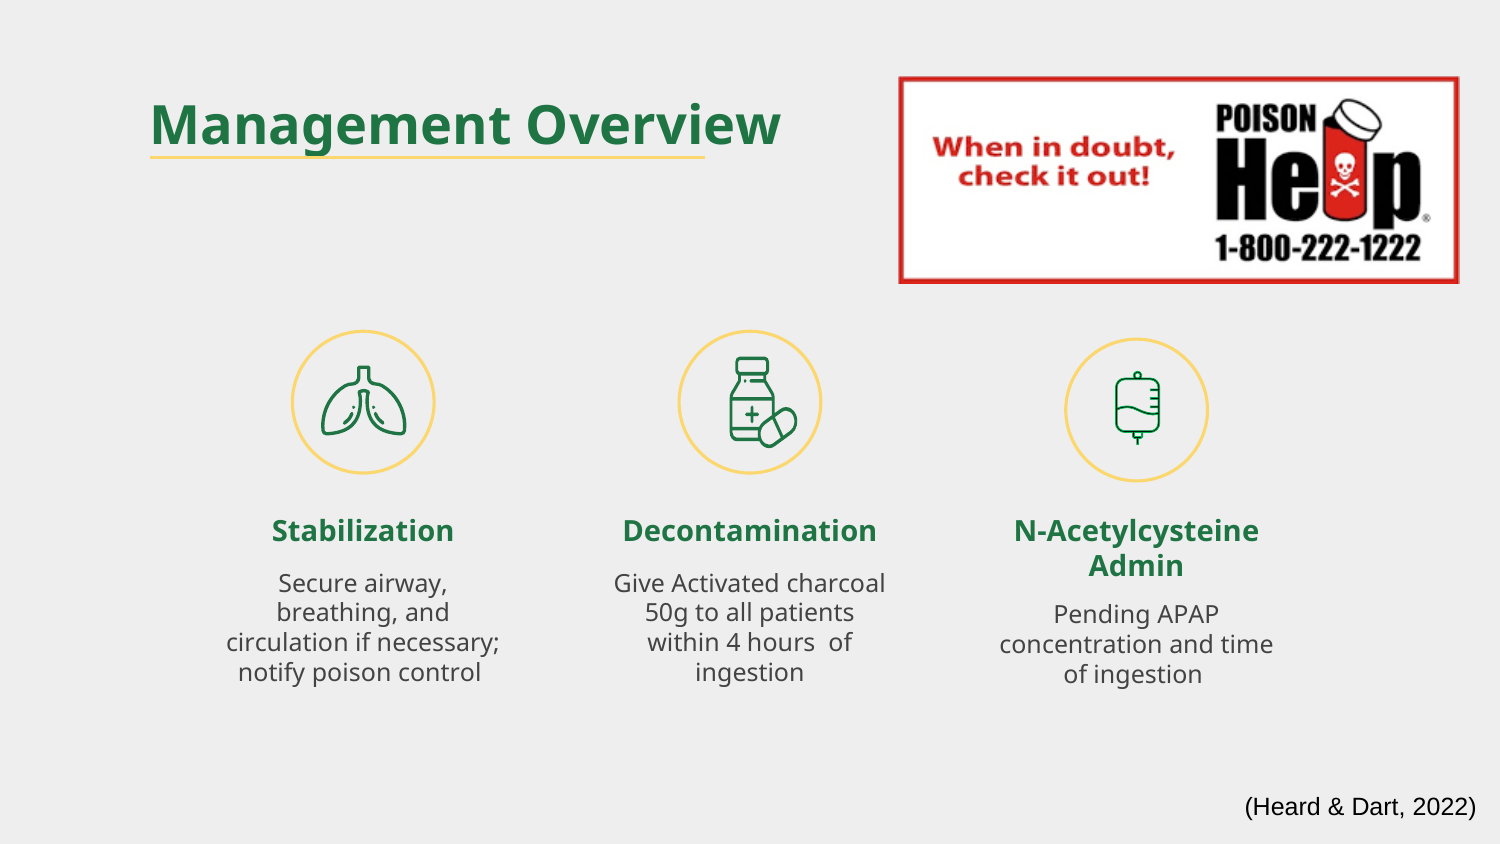

# Management Overview
Stabilization
Decontamination
N-Acetylcysteine Admin
Secure airway, breathing, and circulation if necessary; notify poison control
Give Activated charcoal 50g to all patients within 4 hours of ingestion
Pending APAP concentration and time of ingestion
(Heard & Dart, 2022)